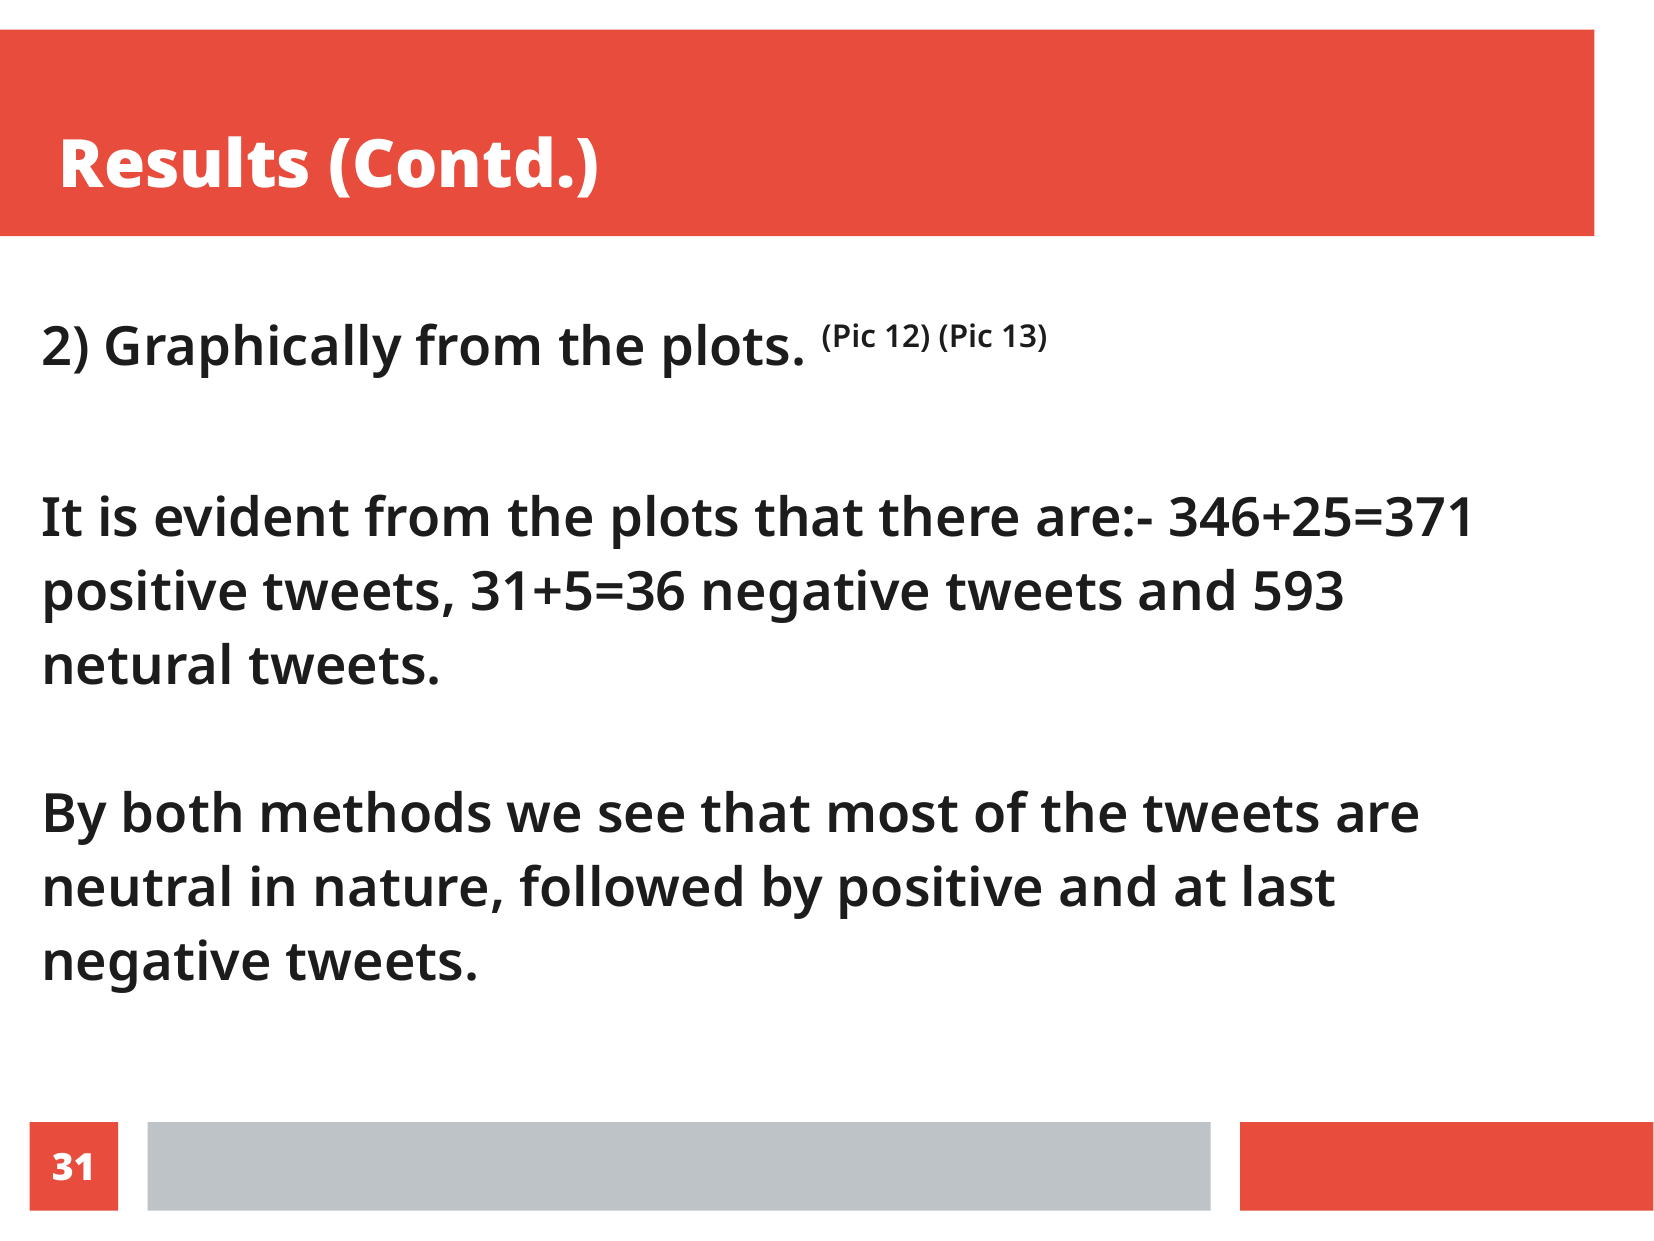

# Results (Contd.)
2) Graphically from the plots. (Pic 12) (Pic 13)
It is evident from the plots that there are:- 346+25=371 positive tweets, 31+5=36 negative tweets and 593 netural tweets.
By both methods we see that most of the tweets are neutral in nature, followed by positive and at last negative tweets.
31